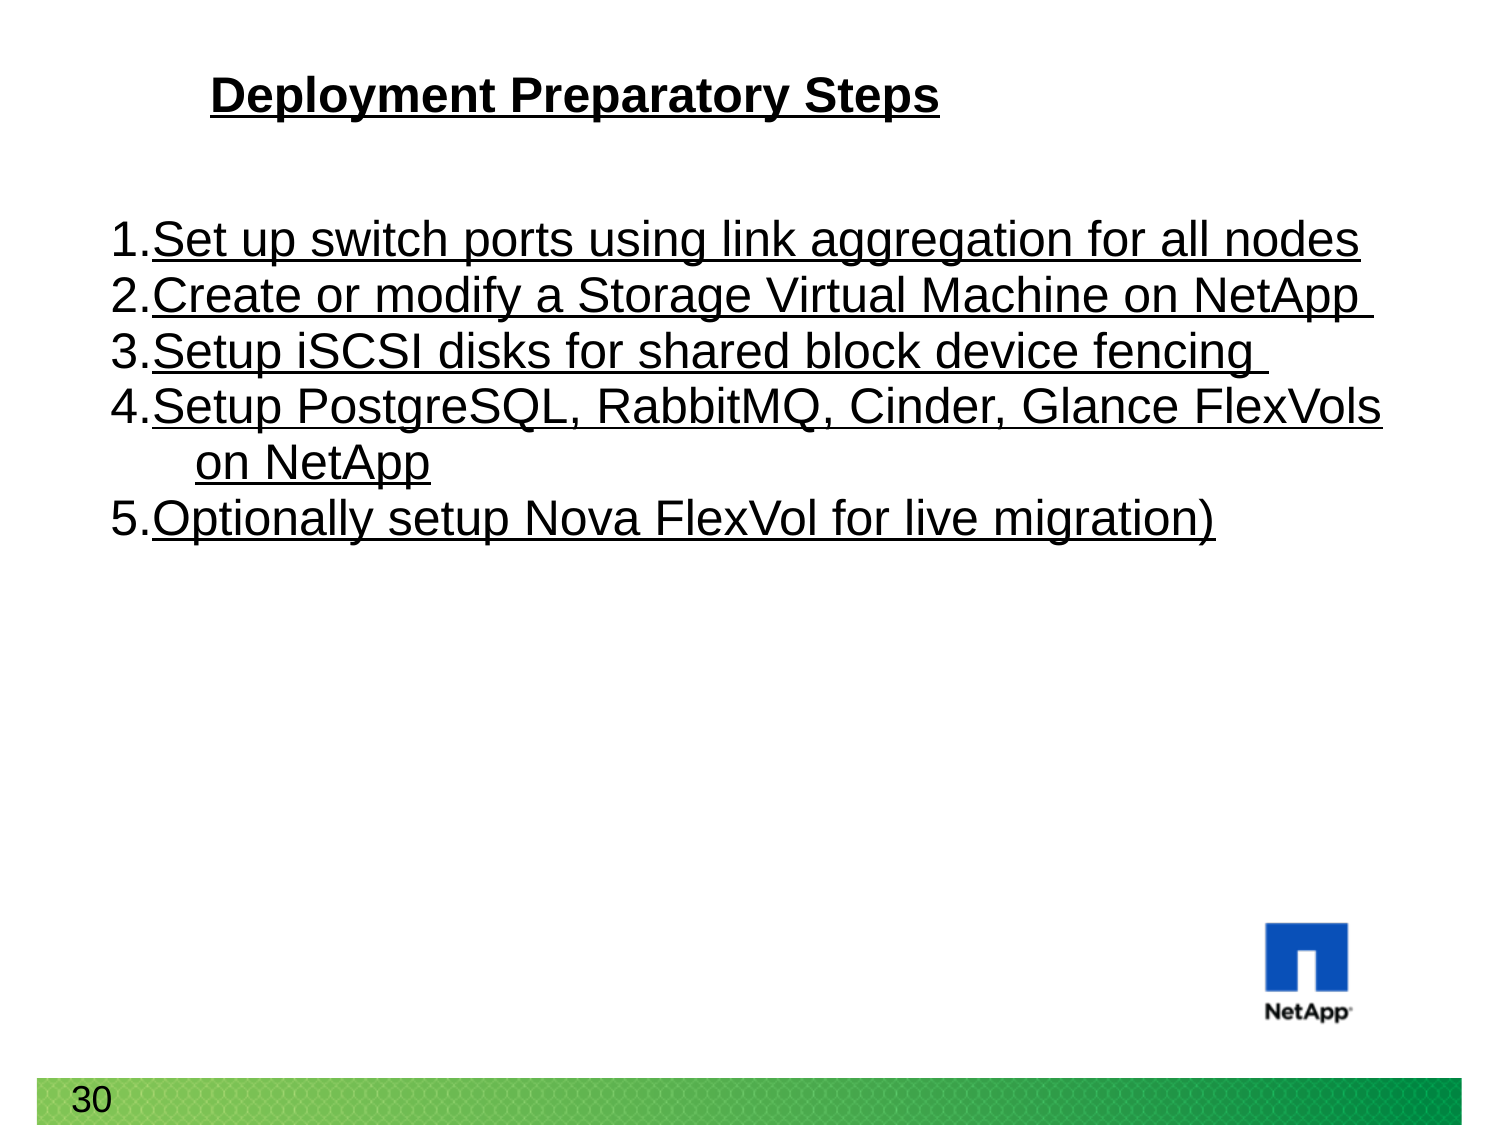

# Deployment Preparatory Steps
Set up switch ports using link aggregation for all nodes
Create or modify a Storage Virtual Machine on NetApp
Setup iSCSI disks for shared block device fencing
Setup PostgreSQL, RabbitMQ, Cinder, Glance FlexVols on NetApp
Optionally setup Nova FlexVol for live migration)